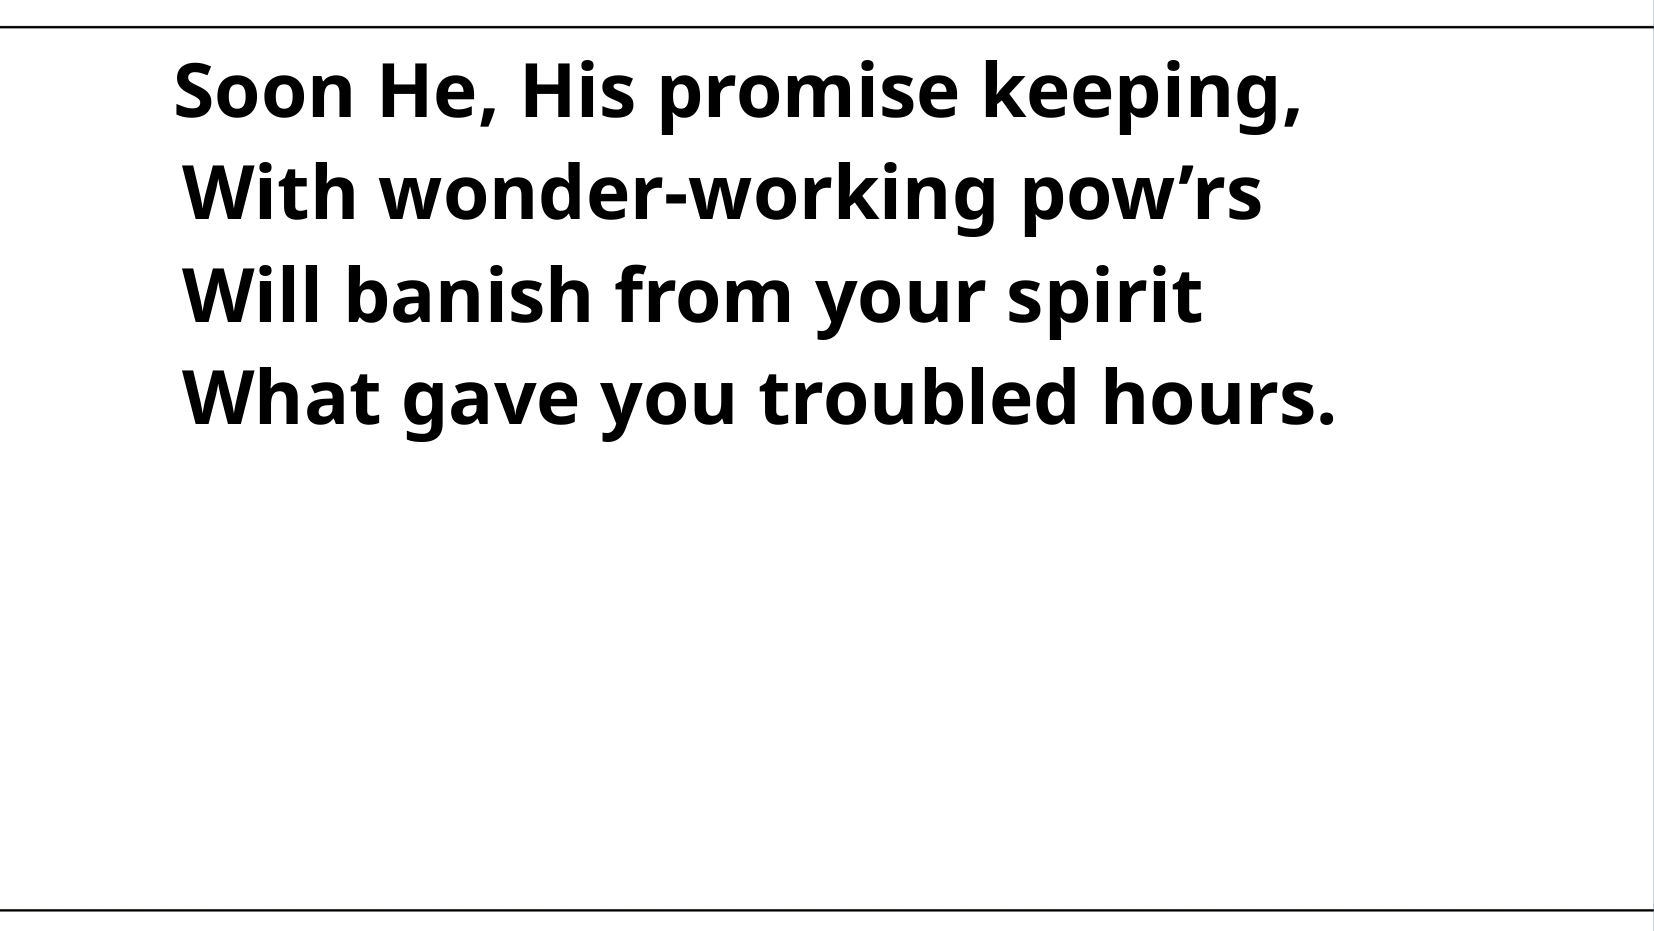

Soon He, His promise keeping,
 With wonder-working pow’rs
 Will banish from your spirit
 What gave you troubled hours.